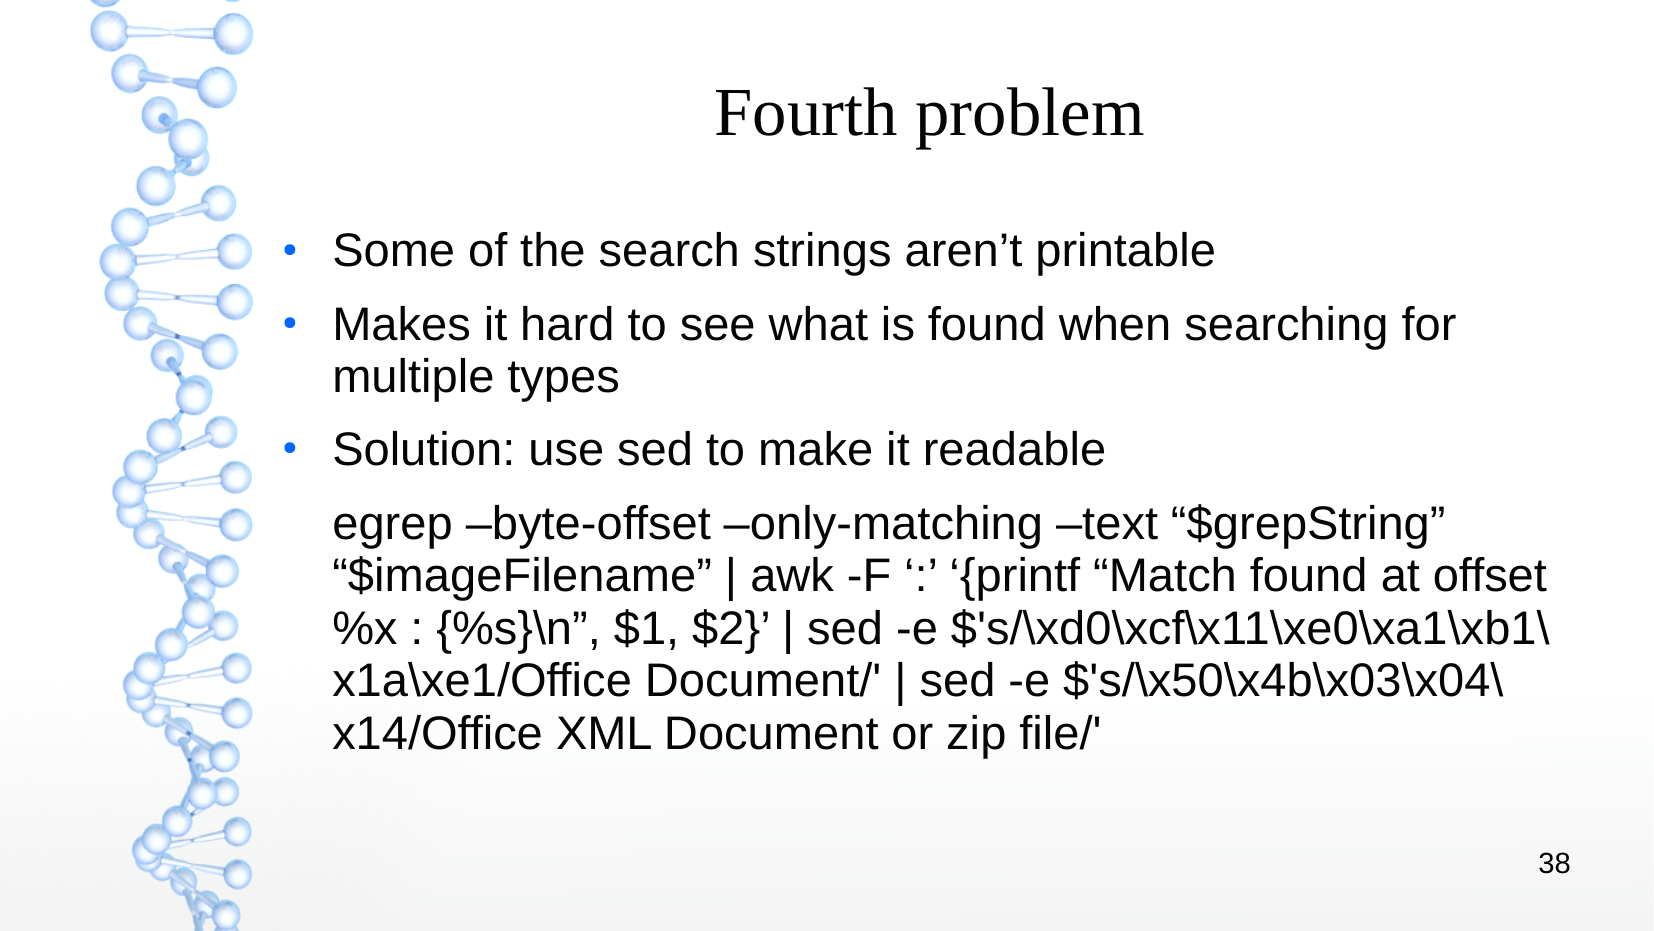

# Fourth problem
Some of the search strings aren’t printable
Makes it hard to see what is found when searching for multiple types
Solution: use sed to make it readable
egrep –byte-offset –only-matching –text “$grepString” “$imageFilename” | awk -F ‘:’ ‘{printf “Match found at offset %x : {%s}\n”, $1, $2}’ | sed -e $'s/\xd0\xcf\x11\xe0\xa1\xb1\x1a\xe1/Office Document/' | sed -e $'s/\x50\x4b\x03\x04\x14/Office XML Document or zip file/'
38